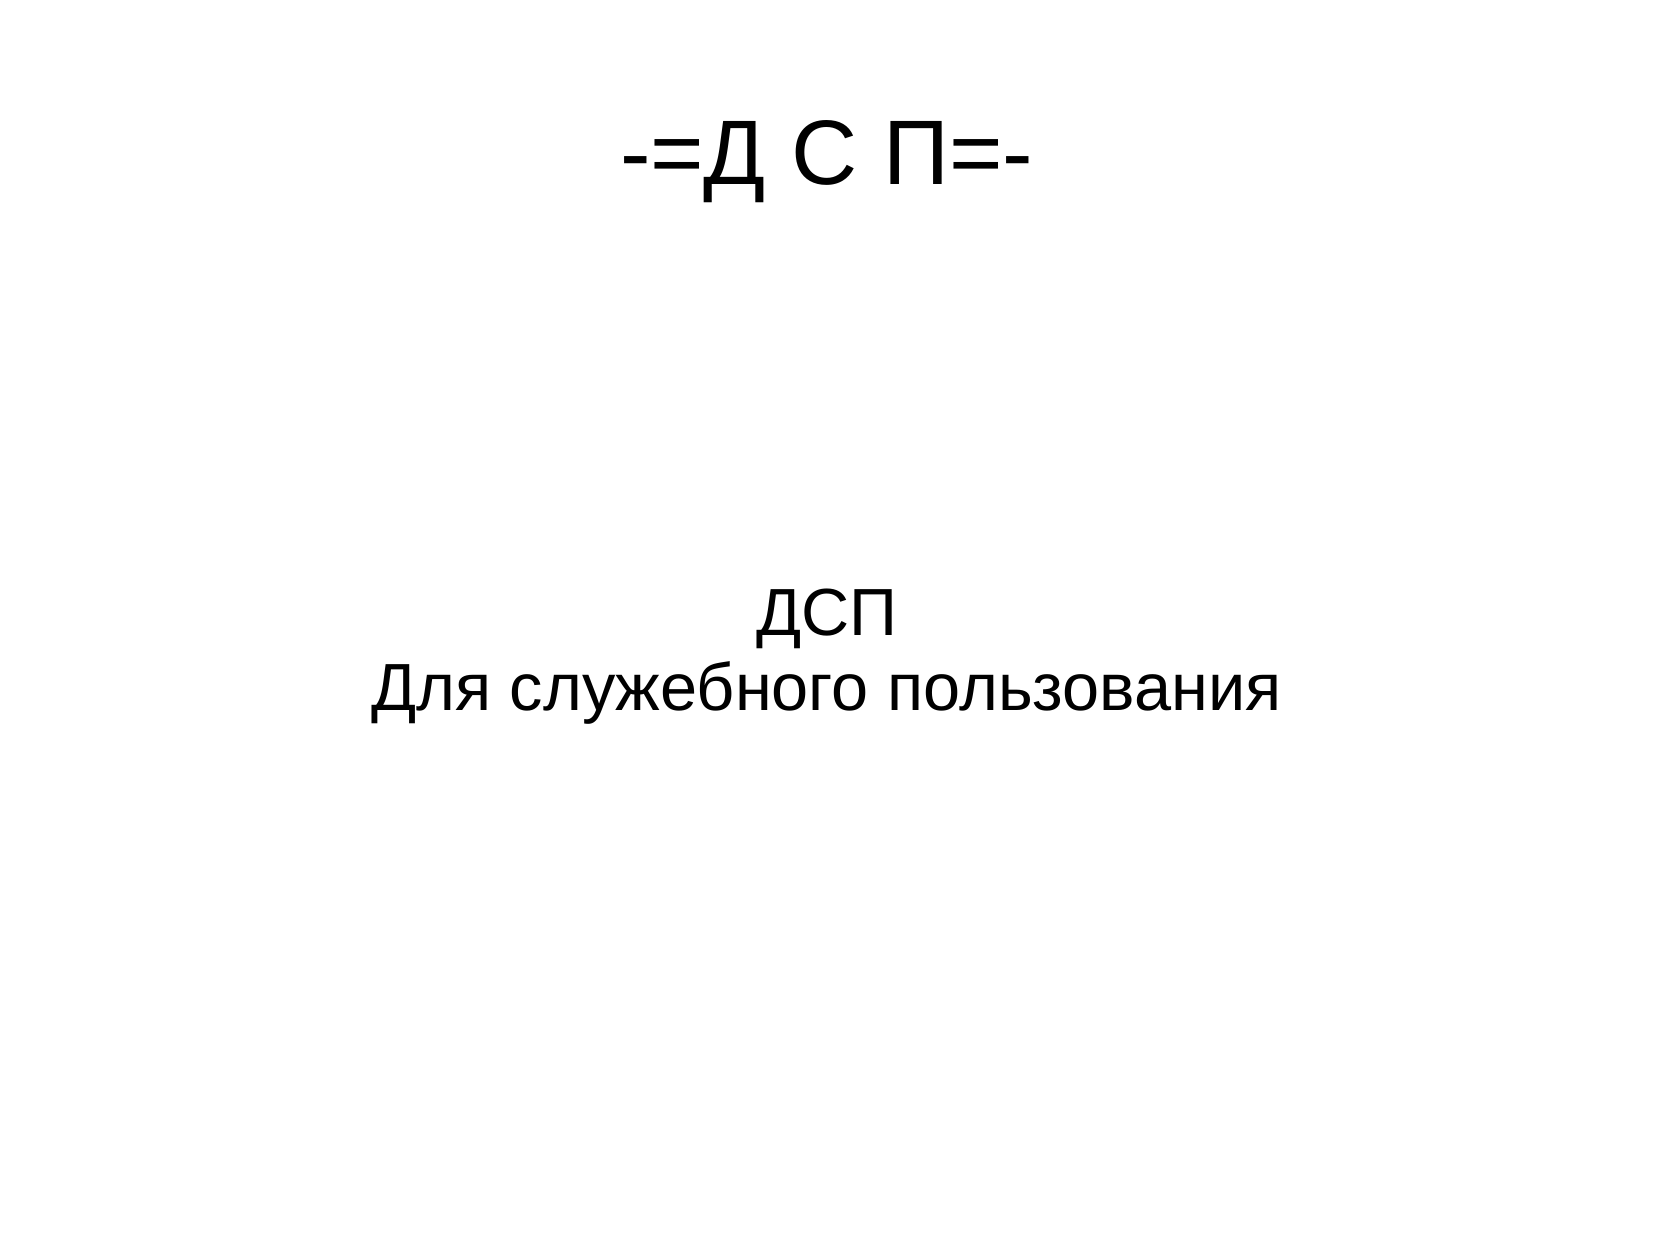

# -=Д С П=-
ДСП
Для служебного пользования